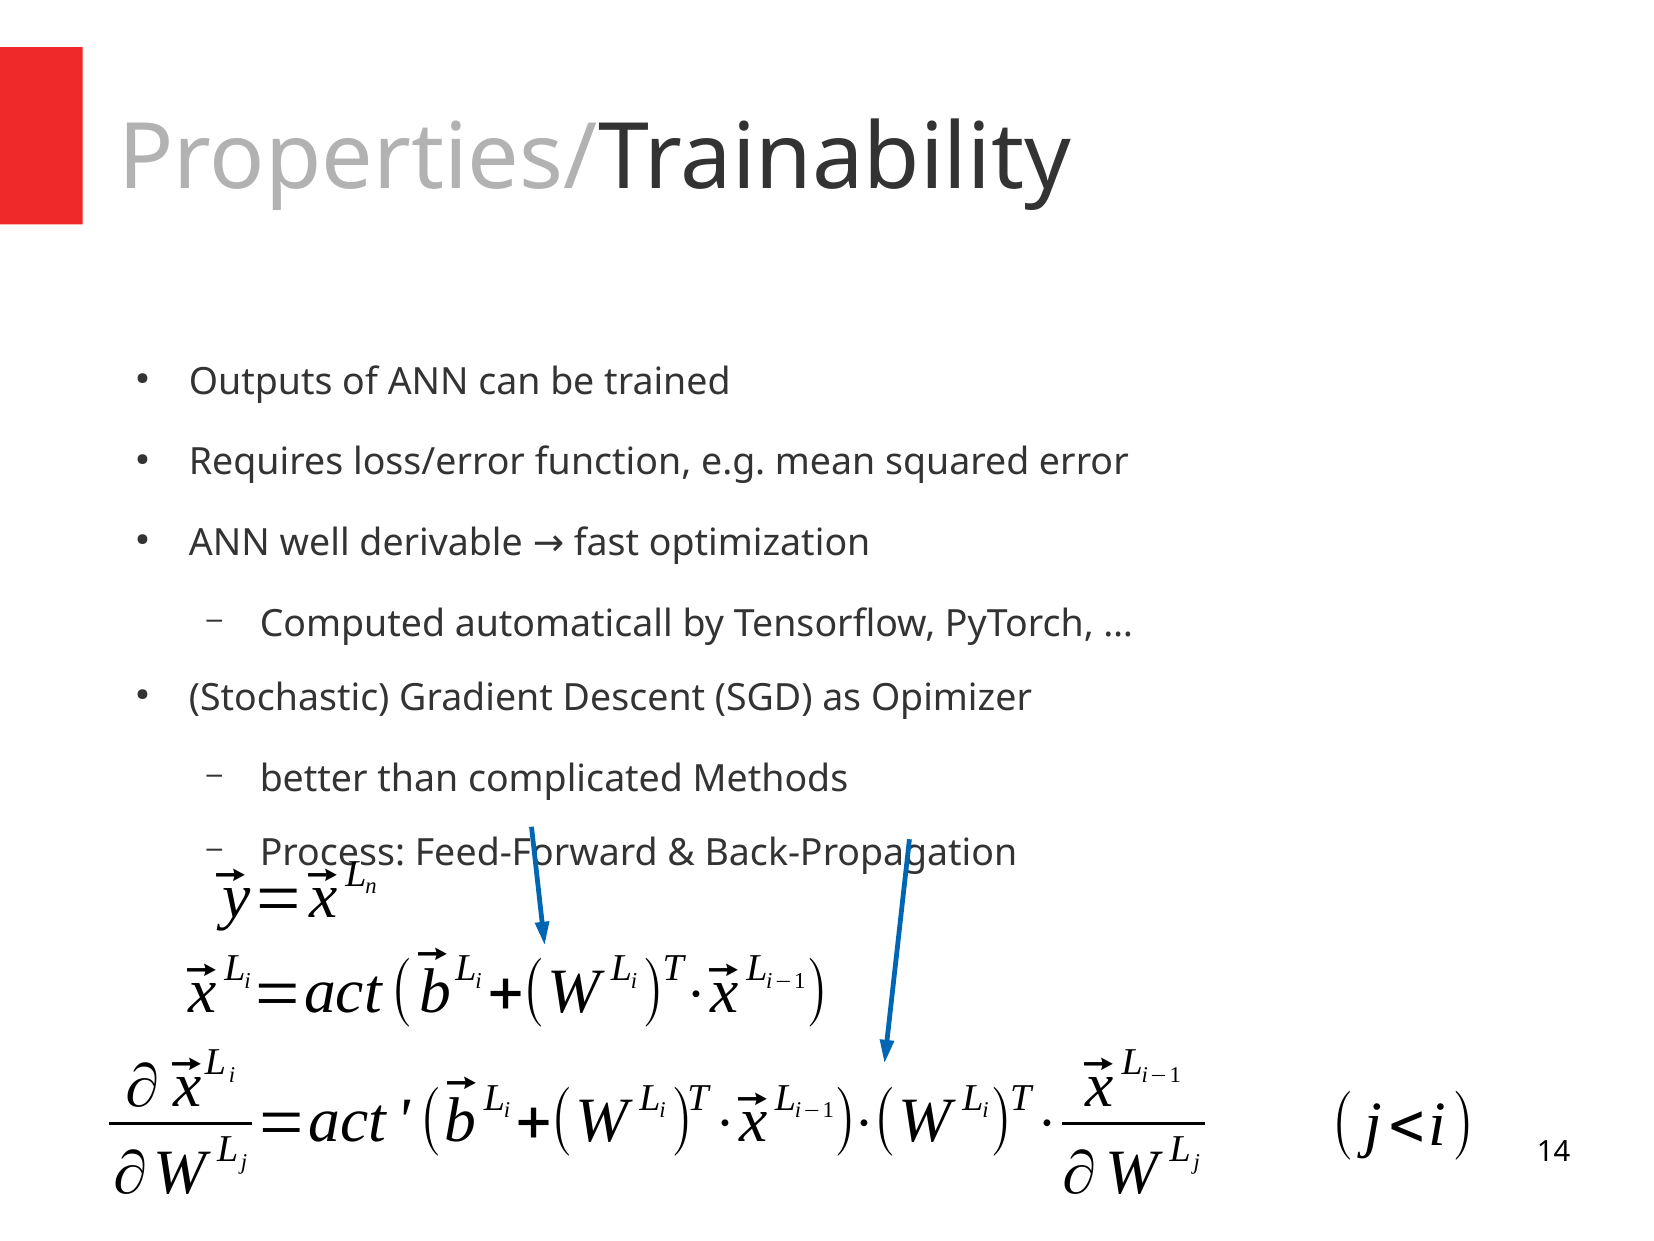

# Properties/Trainability
Outputs of ANN can be trained
Requires loss/error function, e.g. mean squared error
ANN well derivable → fast optimization
Computed automaticall by Tensorflow, PyTorch, …
(Stochastic) Gradient Descent (SGD) as Opimizer
better than complicated Methods
Process: Feed-Forward & Back-Propagation
14